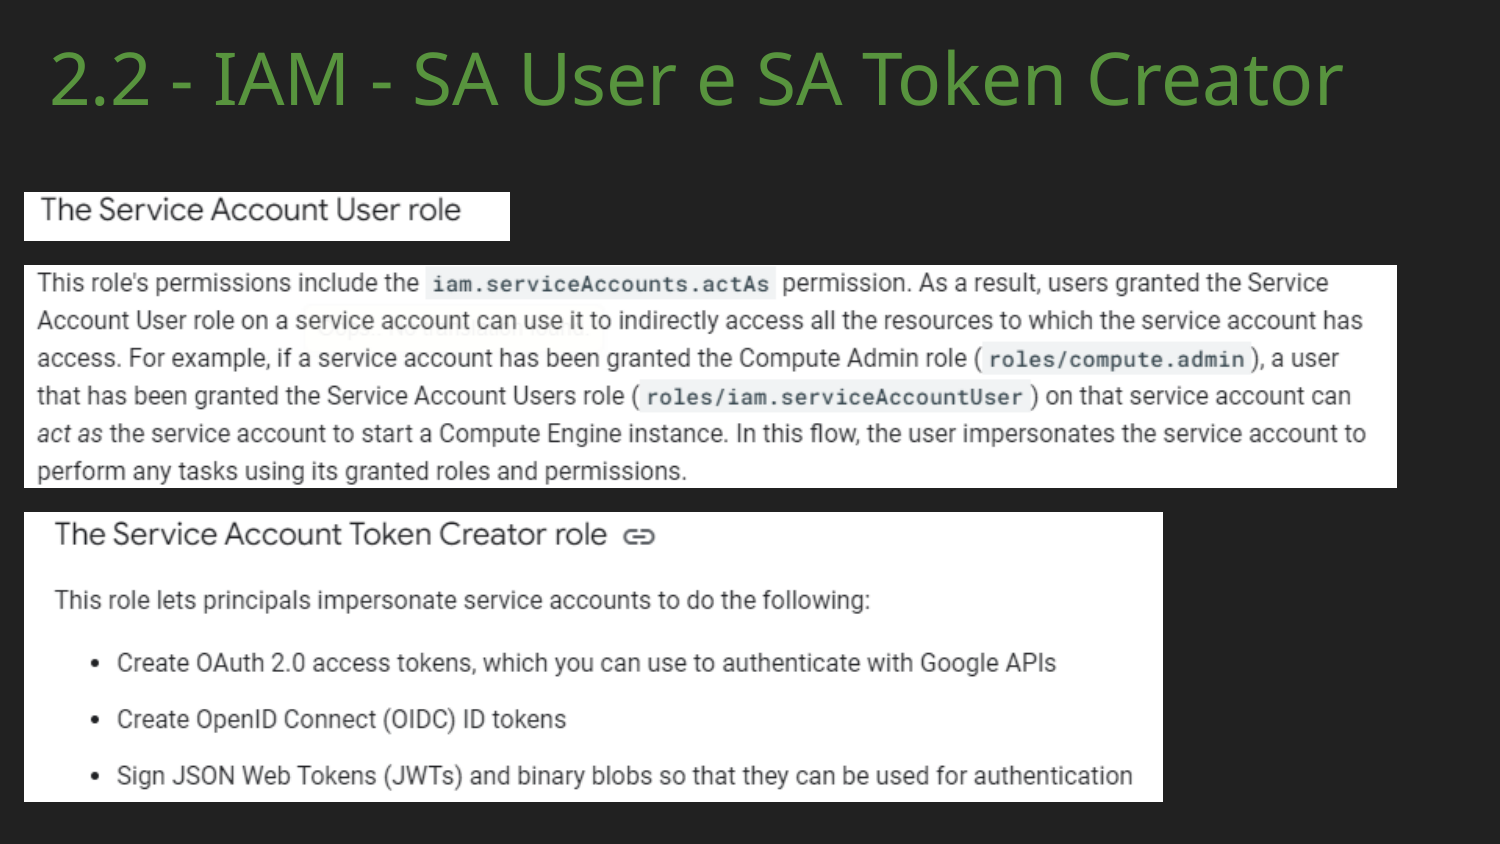

# 2.2 - IAM - SA User e SA Token Creator